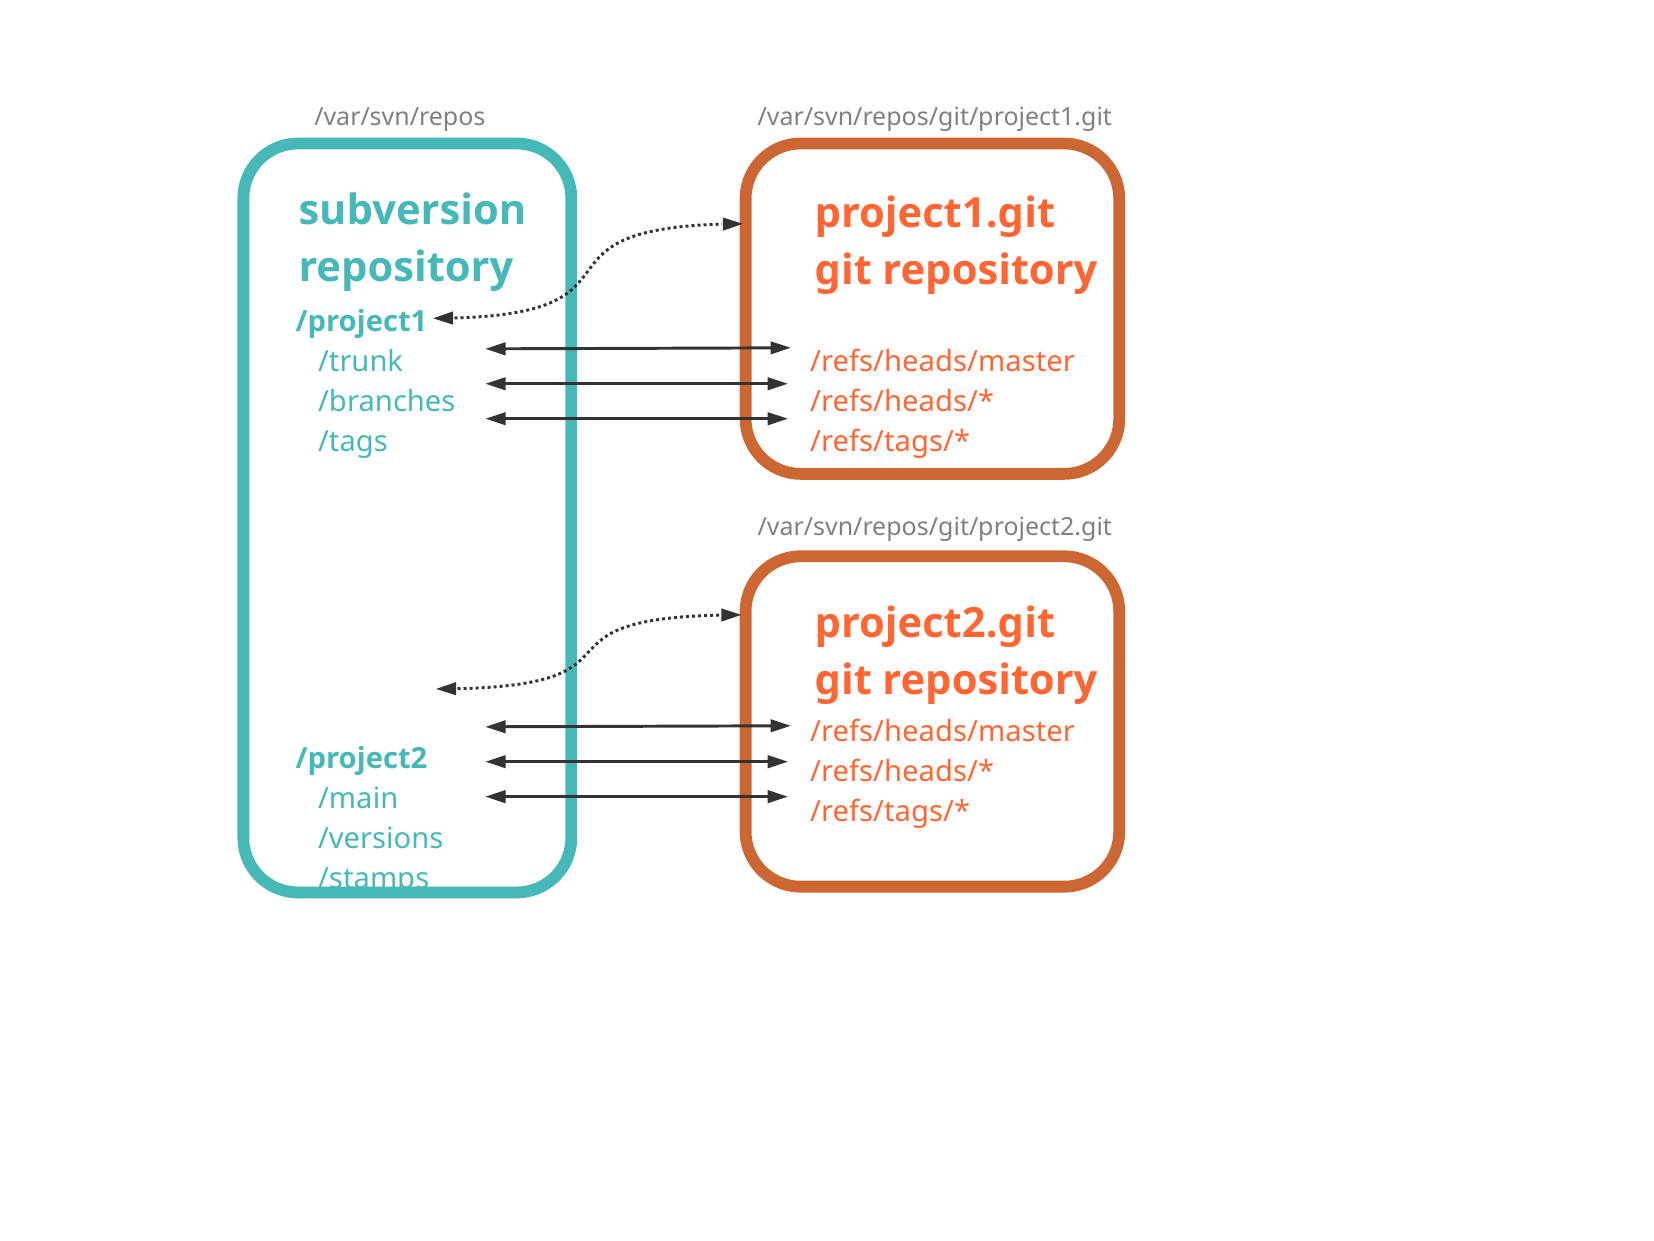

/var/svn/repos
/var/svn/repos/git/project1.git
subversion
repository
project1.git
git repository
/project1
 /trunk
 /branches
 /tags
/project2
 /main
 /versions
 /stamps
/refs/heads/master
/refs/heads/*
/refs/tags/*
/var/svn/repos/git/project2.git
project2.git
git repository
/refs/heads/master
/refs/heads/*
/refs/tags/*